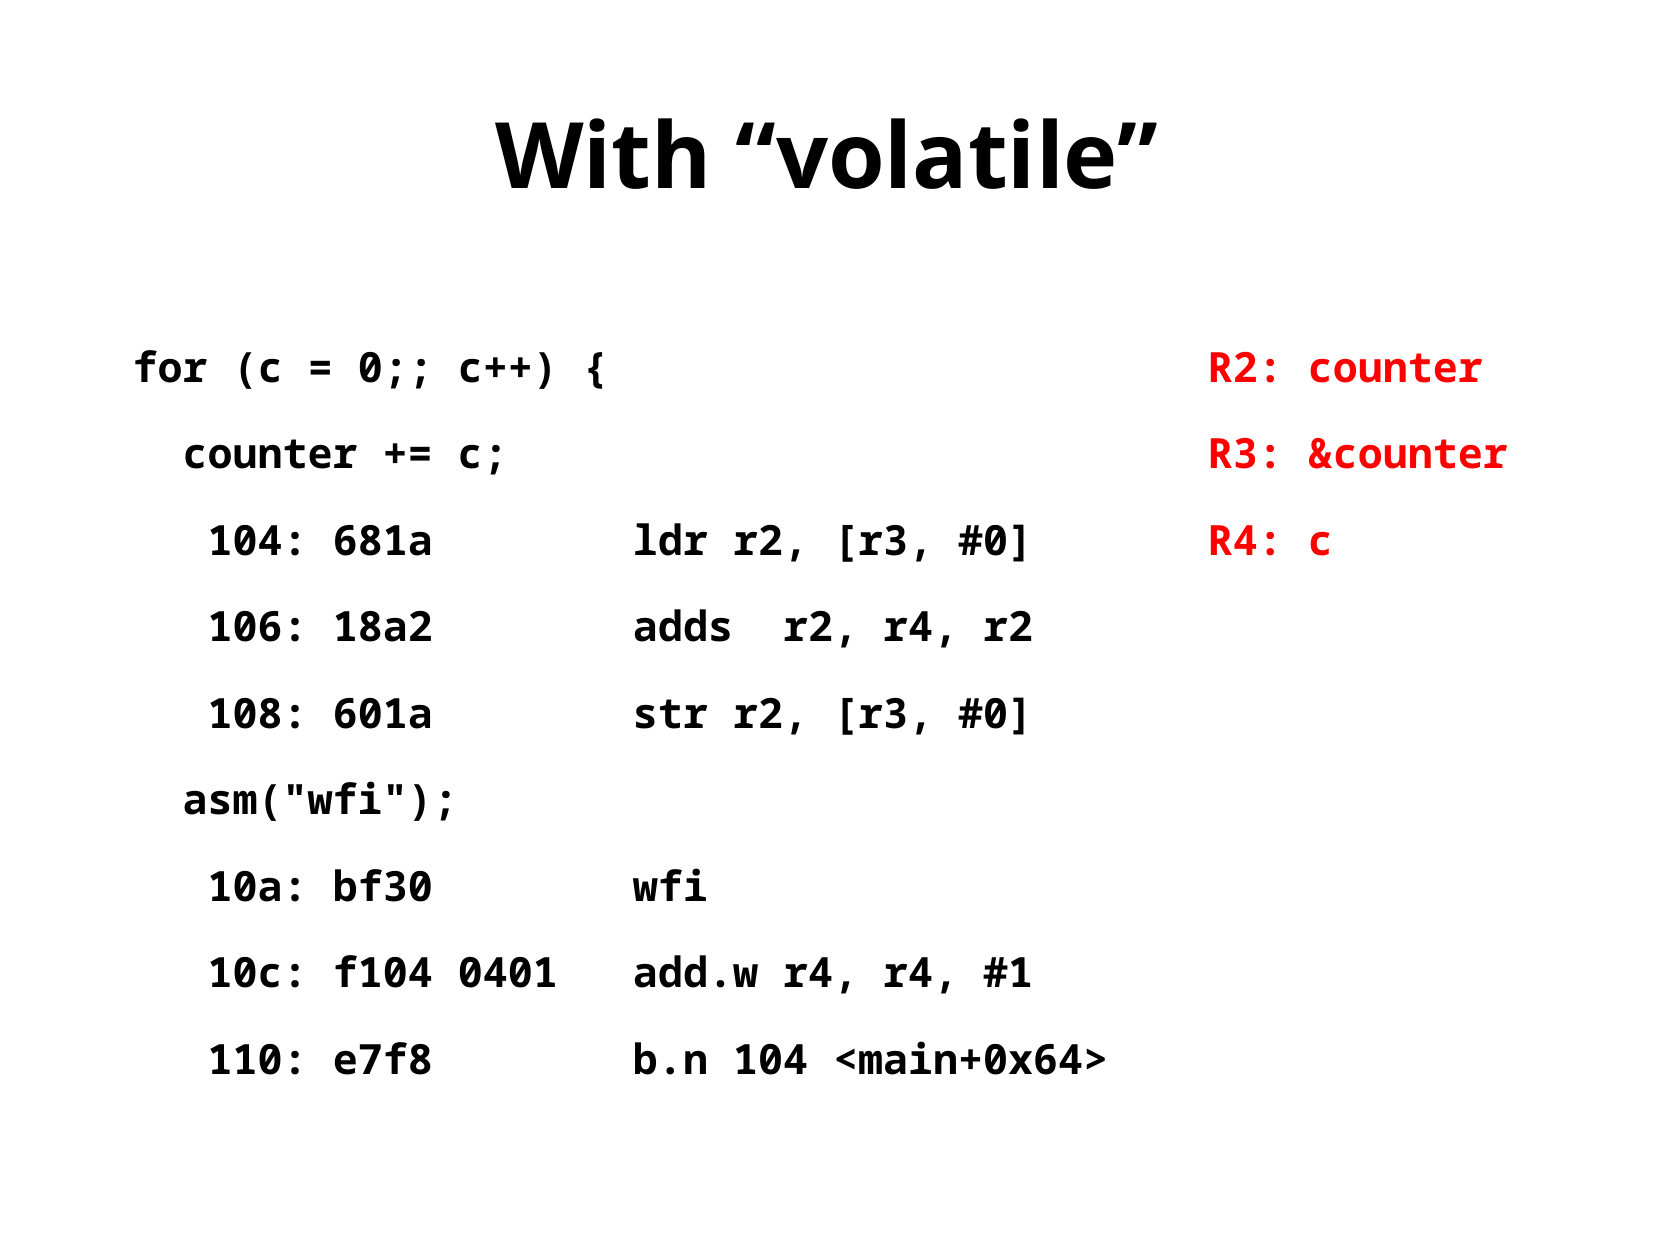

# With “volatile”
 for (c = 0;; c++) {								R2: counter
 counter += c;										R3: &counter
 104: 681a ldr r2, [r3, #0]			R4: c
 106: 18a2 adds r2, r4, r2
 108: 601a str r2, [r3, #0]
 asm("wfi");
 10a: bf30 wfi
 10c: f104 0401 add.w r4, r4, #1
 110: e7f8 b.n 104 <main+0x64>